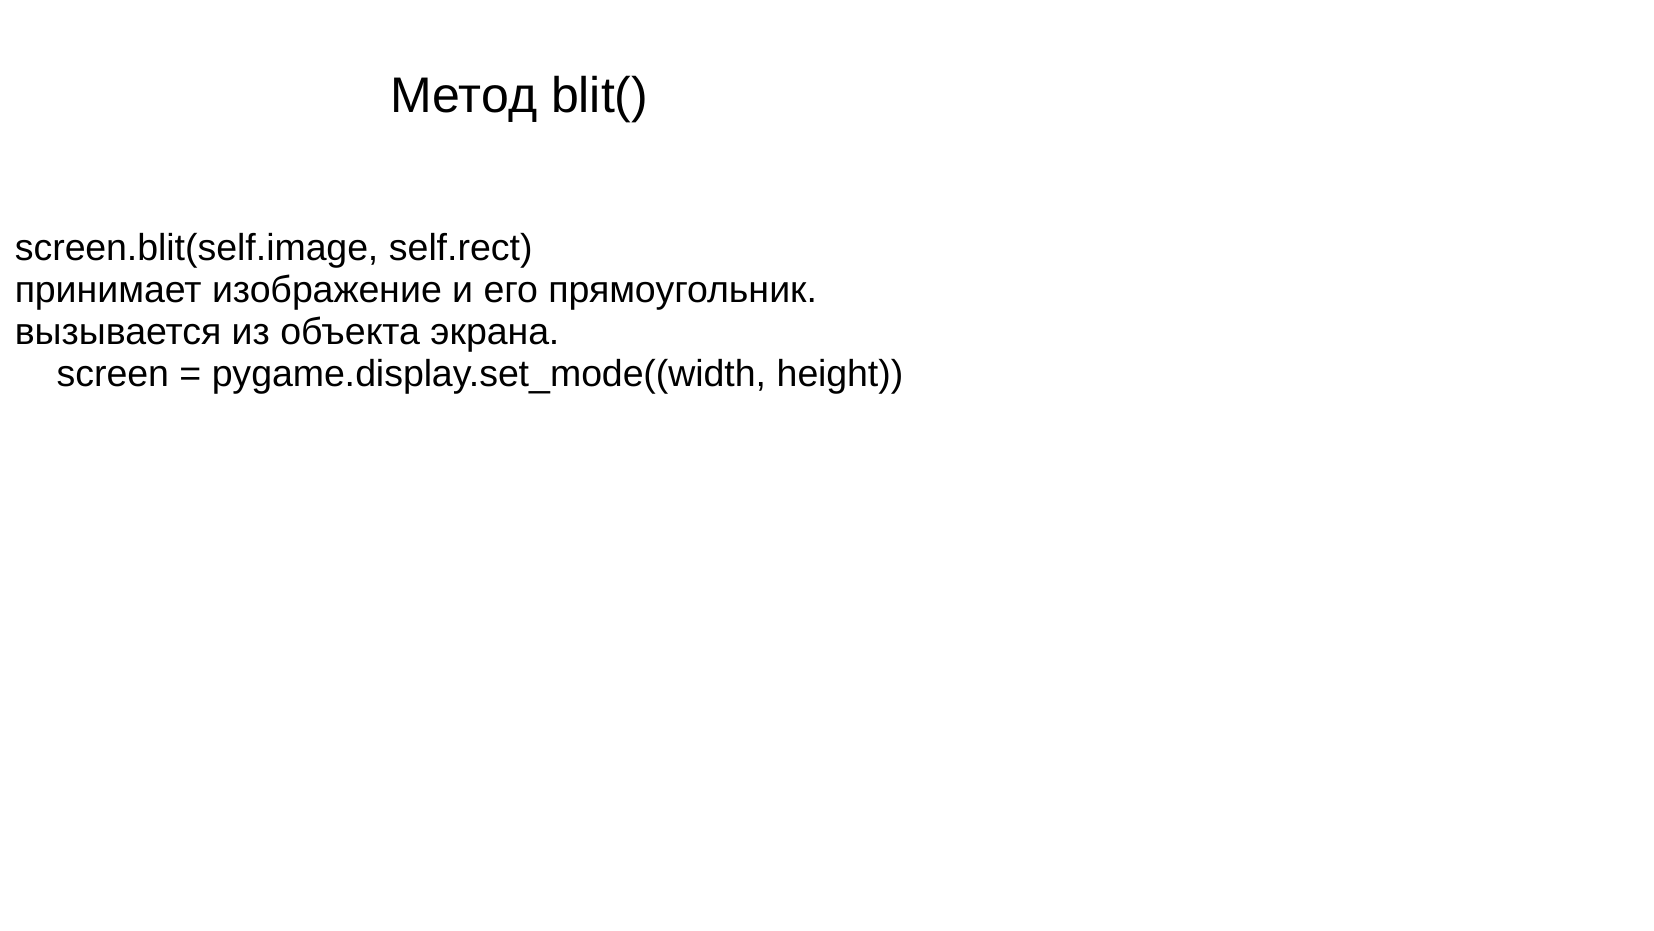

# Метод blit()
screen.blit(self.image, self.rect)
принимает изображение и его прямоугольник. вызывается из объекта экрана.
 screen = pygame.display.set_mode((width, height))